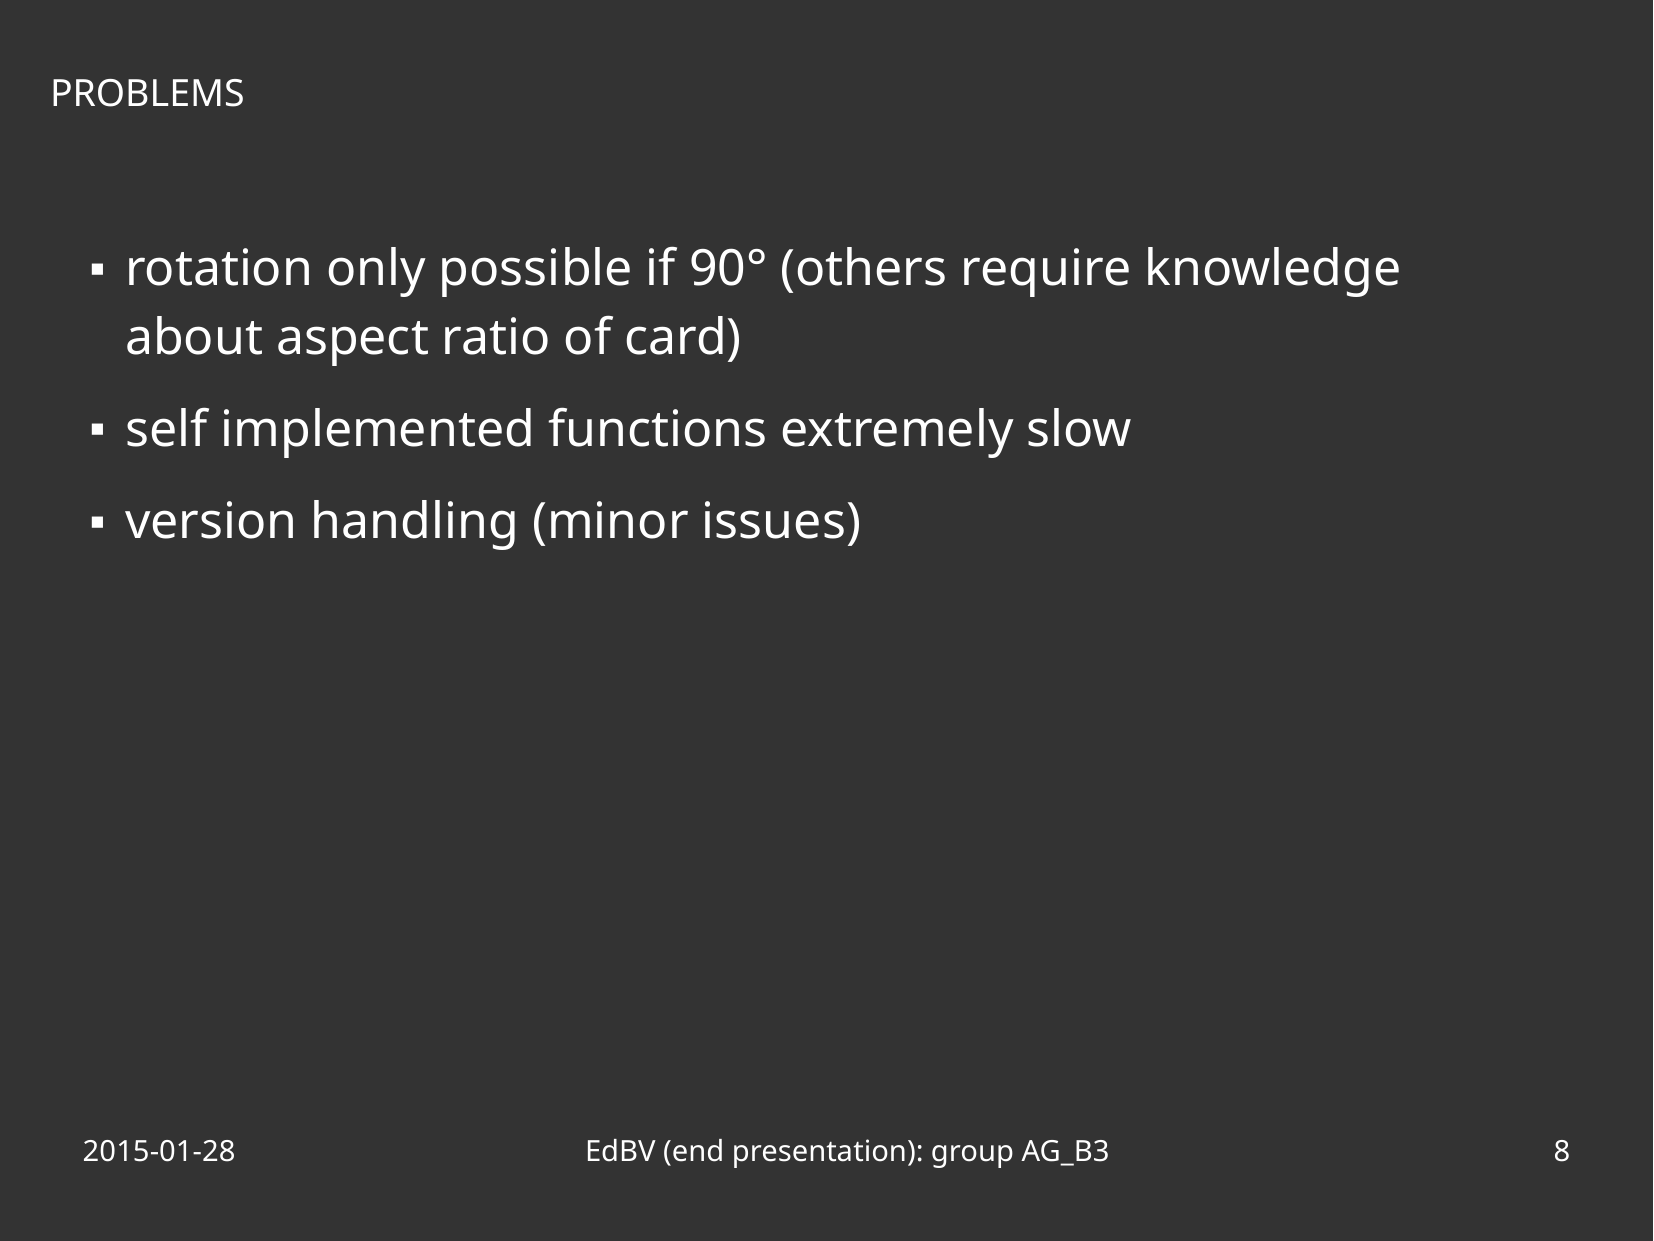

PROBLEMS
rotation only possible if 90° (others require knowledge about aspect ratio of card)
self implemented functions extremely slow
version handling (minor issues)
2015-01-28
EdBV (end presentation): group AG_B3
8